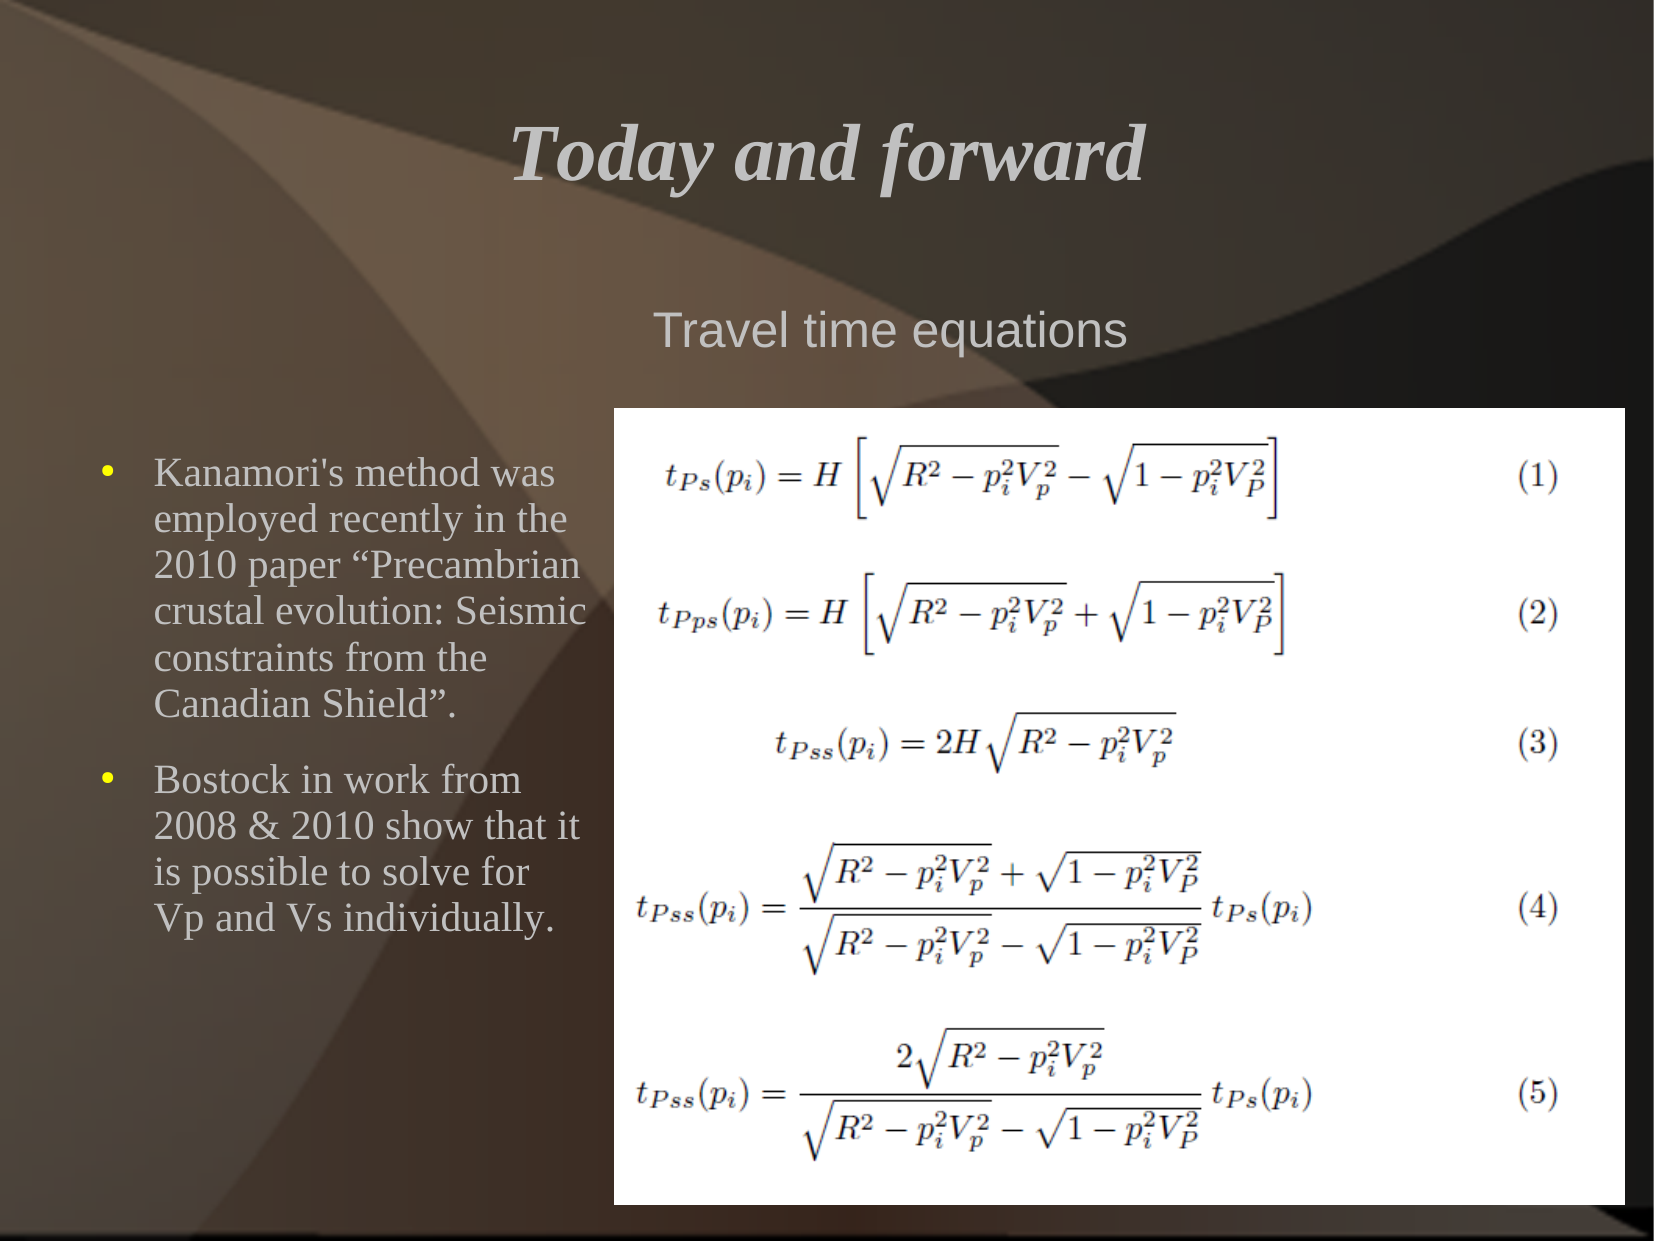

# Today and forward
Travel time equations
Kanamori's method was employed recently in the 2010 paper “Precambrian crustal evolution: Seismic constraints from the Canadian Shield”.
Bostock in work from 2008 & 2010 show that it is possible to solve for Vp and Vs individually.